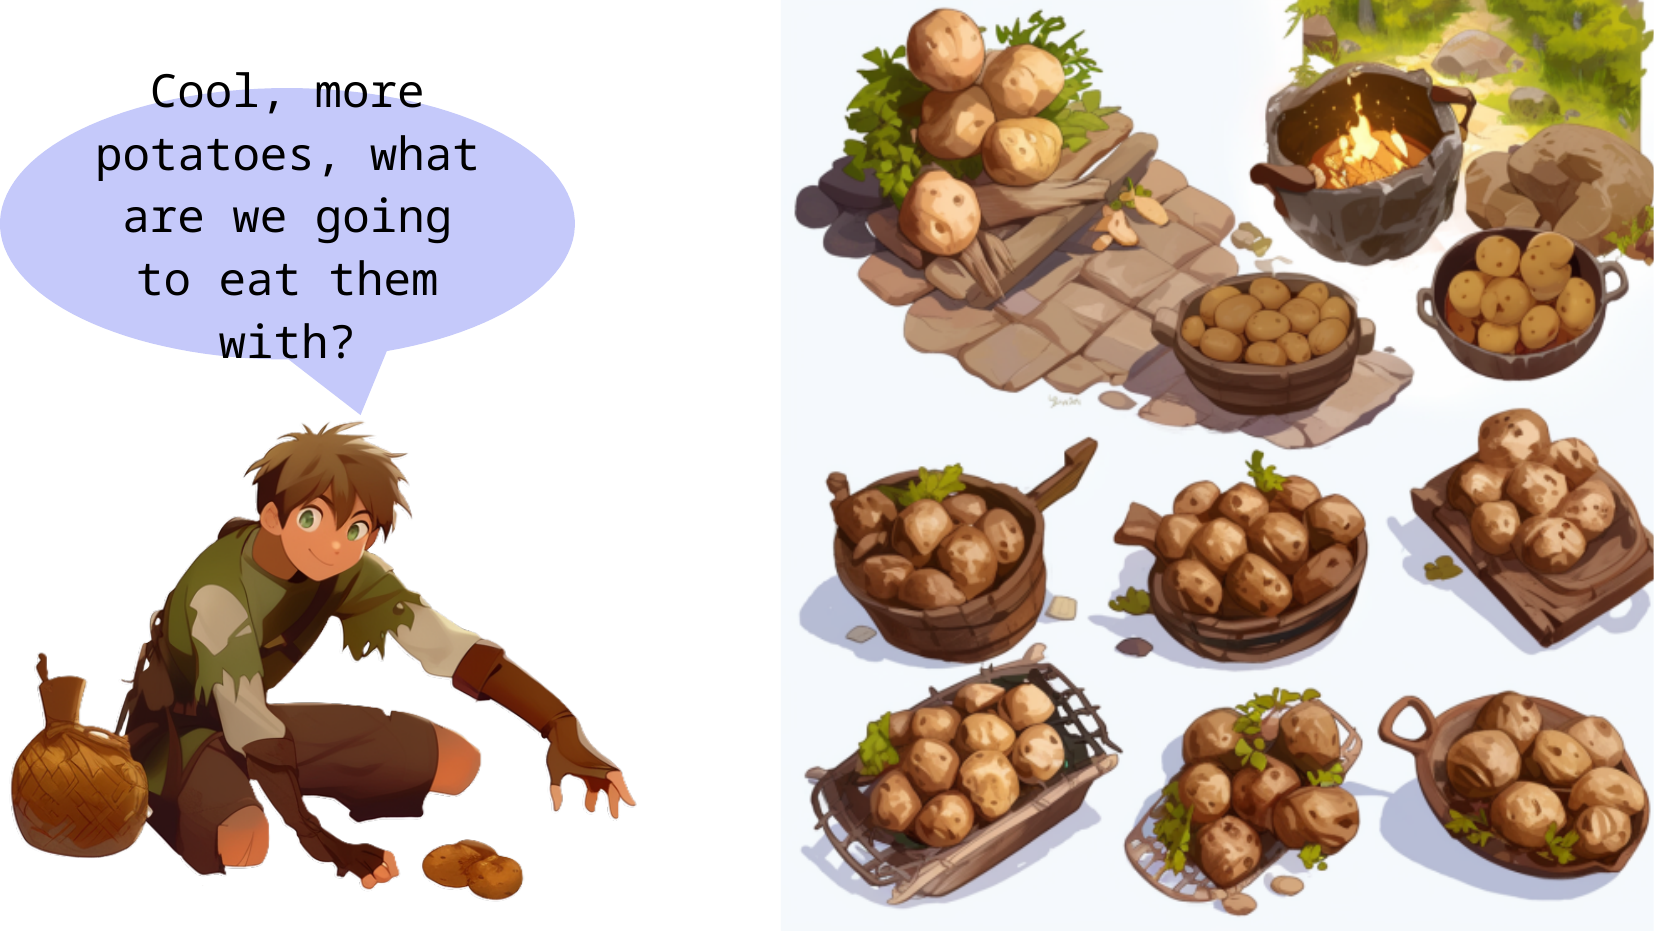

Cool, more potatoes, what are we going to eat them with?